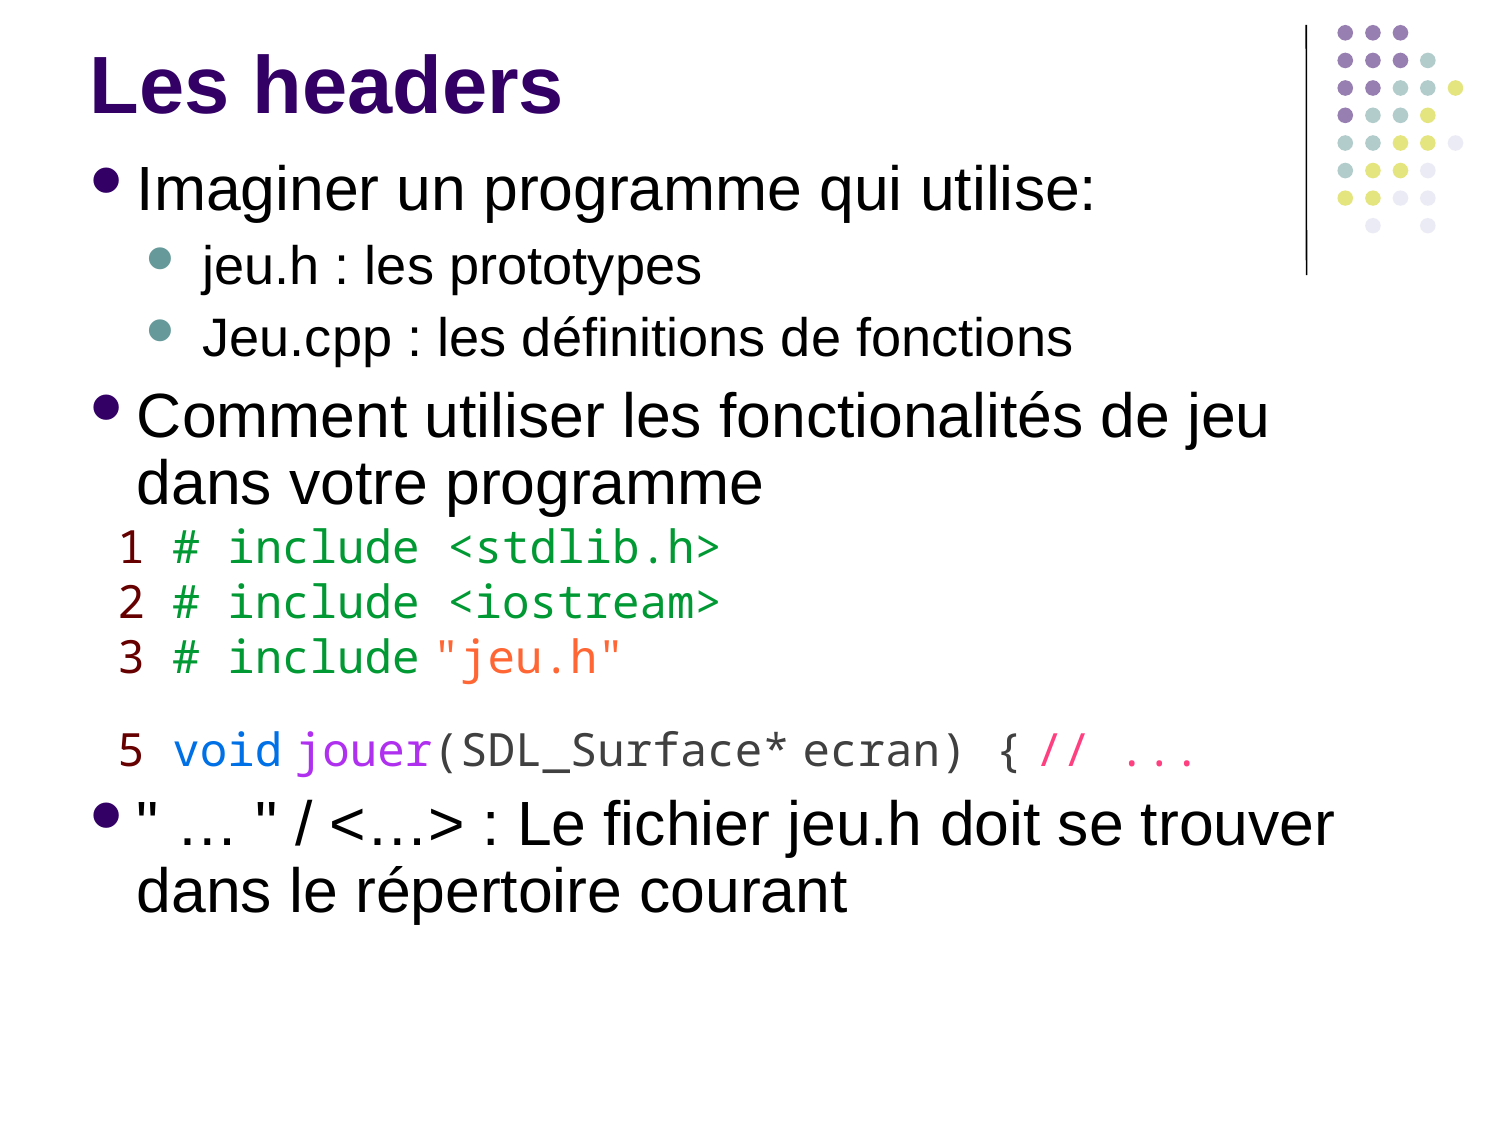

# Les headers
Imaginer un programme qui utilise:
jeu.h : les prototypes
Jeu.cpp : les définitions de fonctions
Comment utiliser les fonctionalités de jeu dans votre programme
 1 # include <stdlib.h>
 2 # include <iostream>
 3 # include "jeu.h"
 5 void jouer(SDL_Surface* ecran) { // ...
" … " / <…> : Le fichier jeu.h doit se trouver dans le répertoire courant